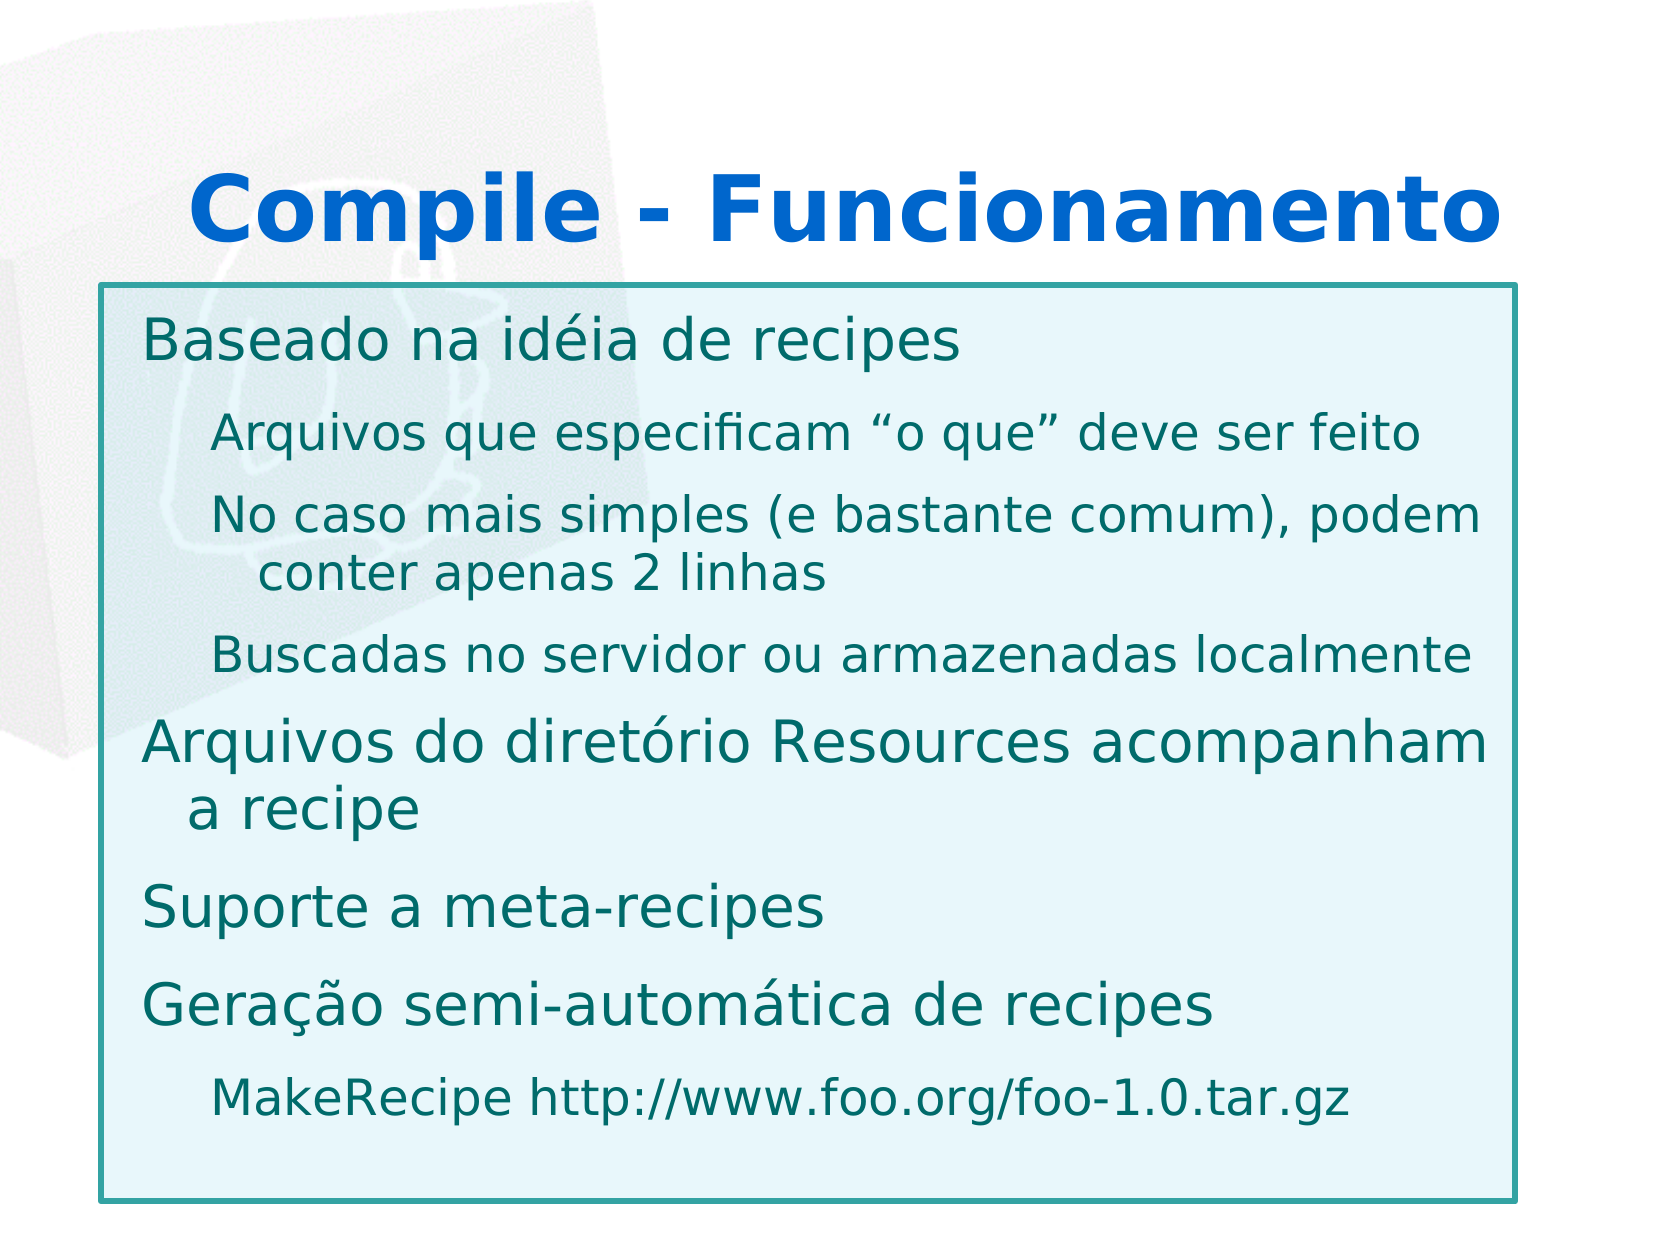

# Compile - Funcionamento
Baseado na idéia de recipes
Arquivos que especificam “o que” deve ser feito
No caso mais simples (e bastante comum), podem conter apenas 2 linhas
Buscadas no servidor ou armazenadas localmente
Arquivos do diretório Resources acompanham a recipe
Suporte a meta-recipes
Geração semi-automática de recipes
MakeRecipe http://www.foo.org/foo-1.0.tar.gz